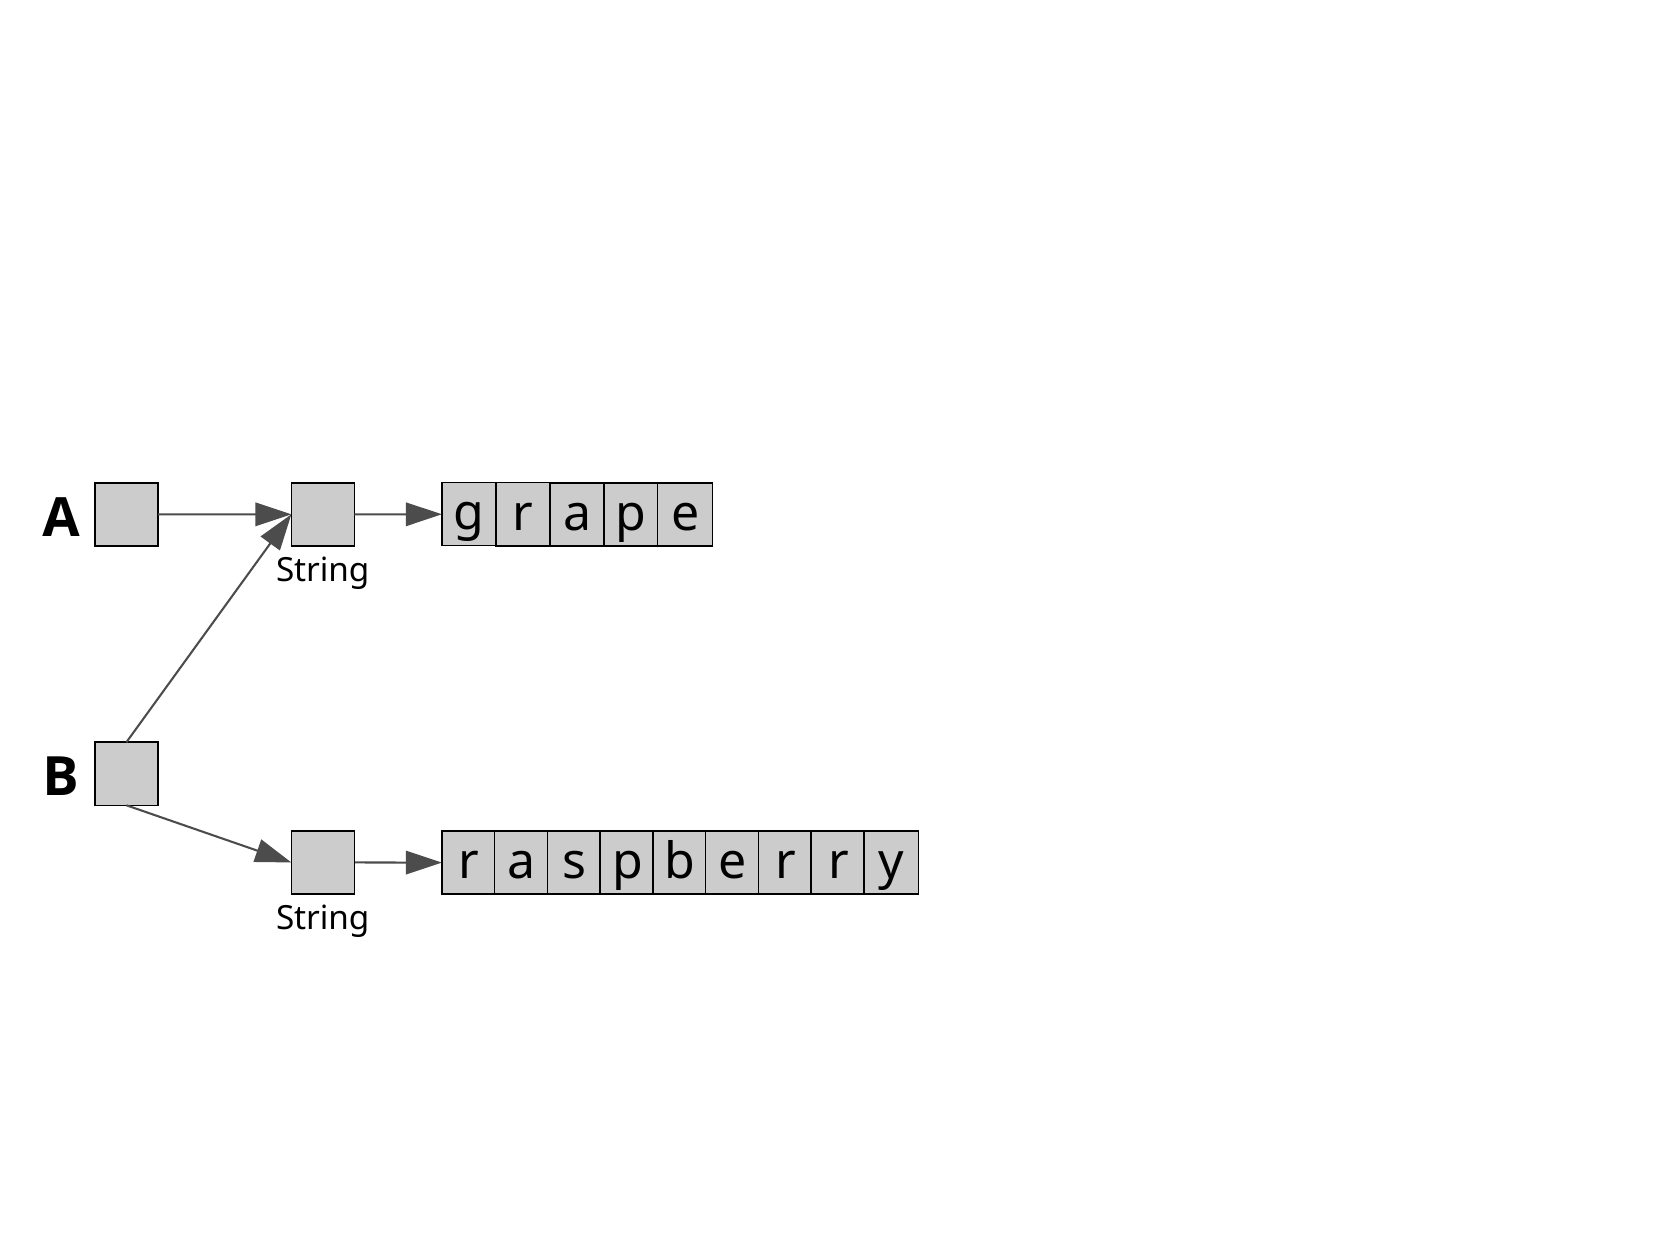

g
r
a
p
e
A
String
B
String
r
a
s
p
b
e
r
r
y